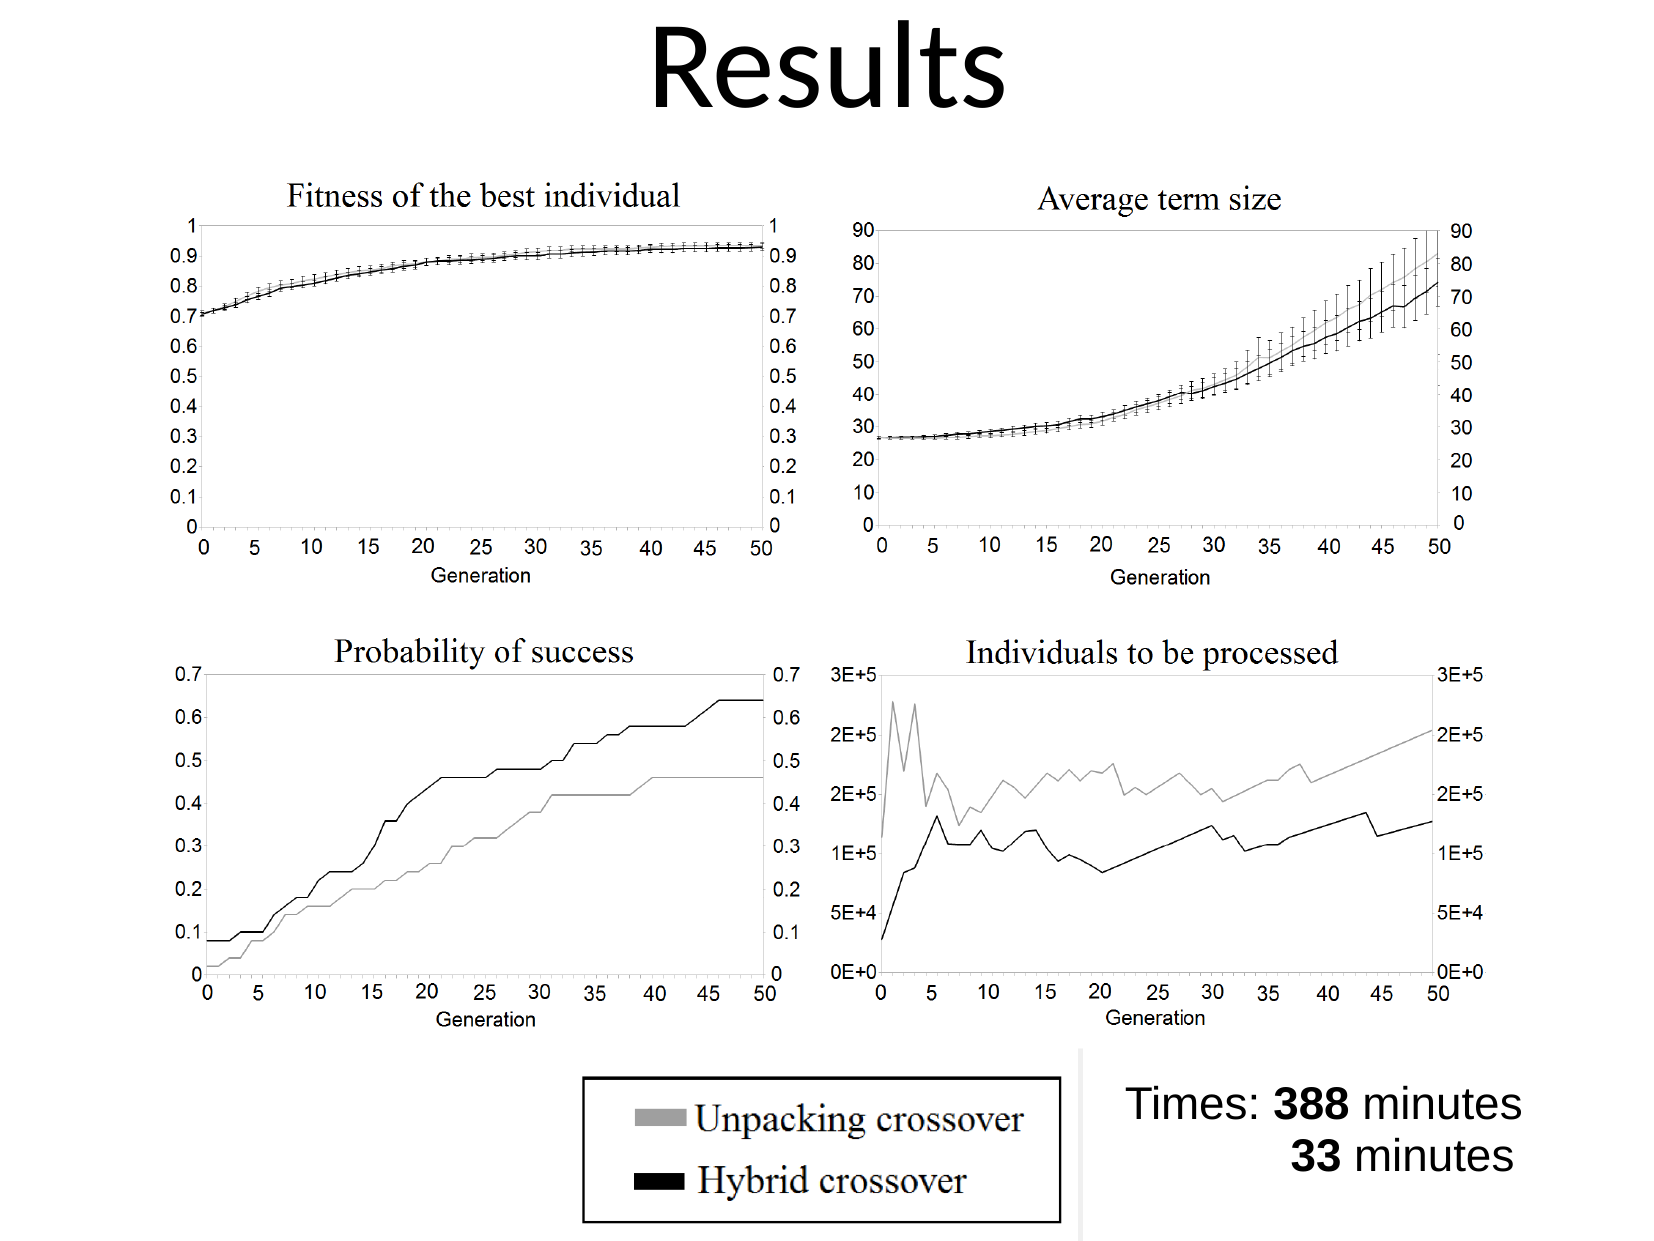

# Results
Times: 388 minutes
 33 minutes